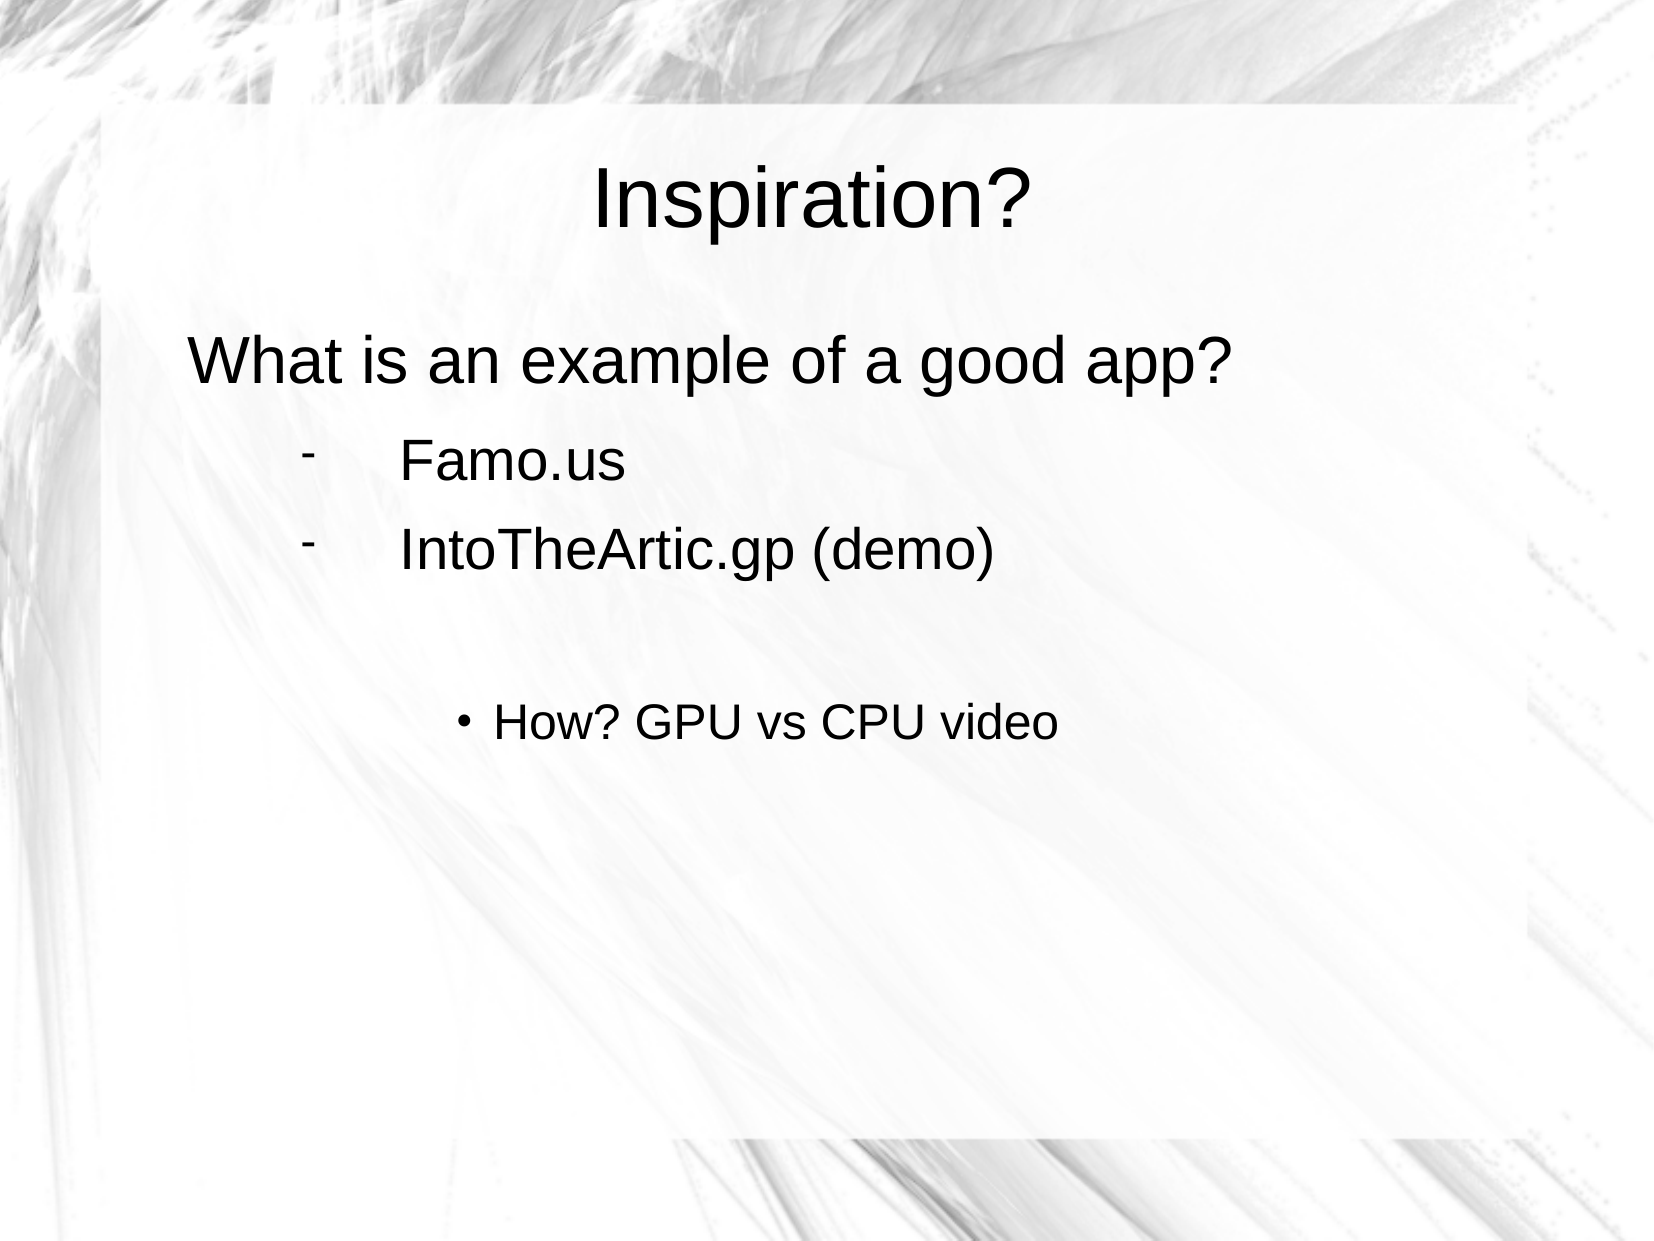

# Inspiration?
What is an example of a good app?
Famo.us
IntoTheArtic.gp (demo)
How? GPU vs CPU video